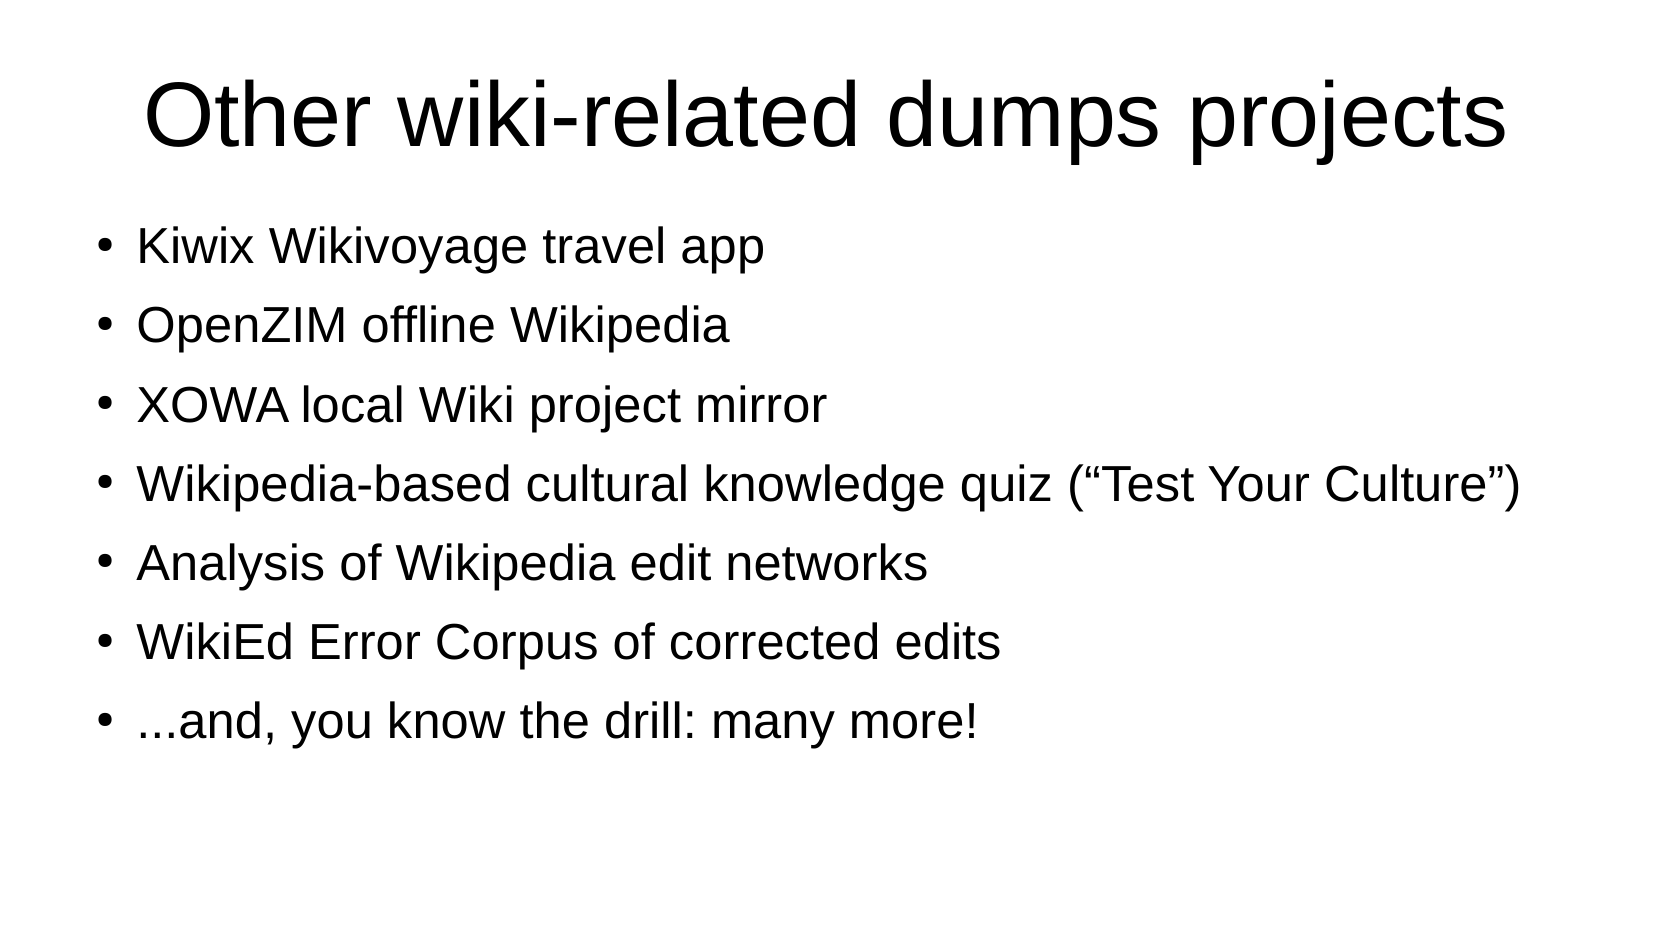

# Other wiki-related dumps projects
Kiwix Wikivoyage travel app
OpenZIM offline Wikipedia
XOWA local Wiki project mirror
Wikipedia-based cultural knowledge quiz (“Test Your Culture”)
Analysis of Wikipedia edit networks
WikiEd Error Corpus of corrected edits
...and, you know the drill: many more!